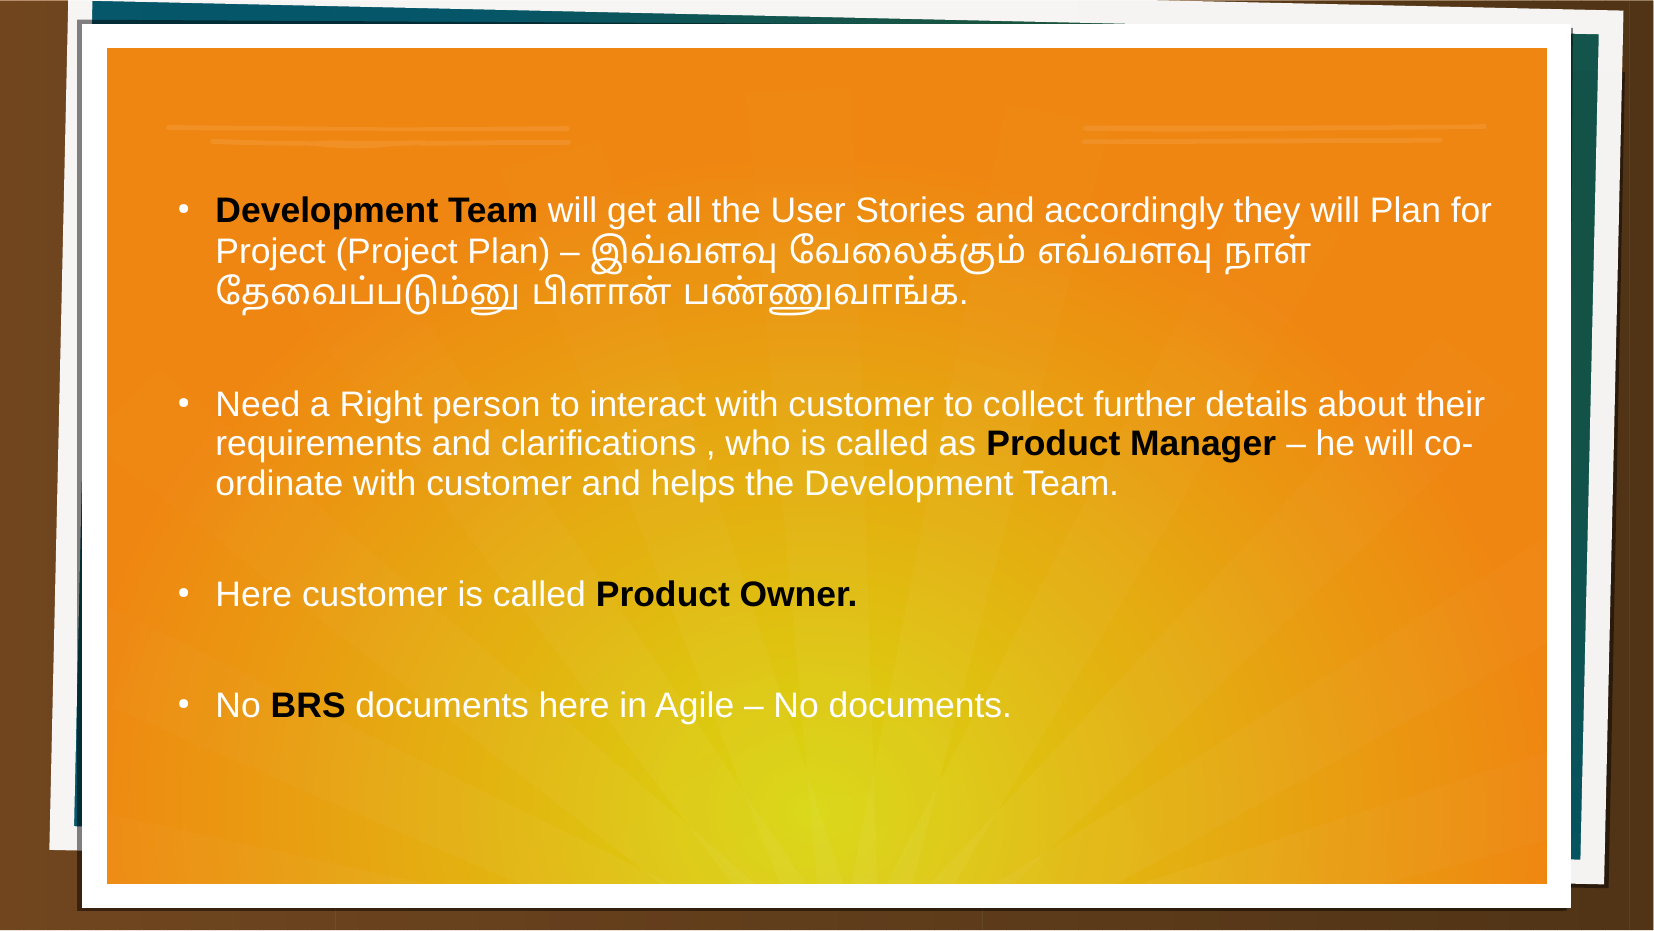

# Development Team will get all the User Stories and accordingly they will Plan for Project (Project Plan) – இவ்வளவு வேலைக்கும் எவ்வளவு நாள் தேவைப்படும்னு பிளான் பண்ணுவாங்க.
Need a Right person to interact with customer to collect further details about their requirements and clarifications , who is called as Product Manager – he will co-ordinate with customer and helps the Development Team.
Here customer is called Product Owner.
No BRS documents here in Agile – No documents.